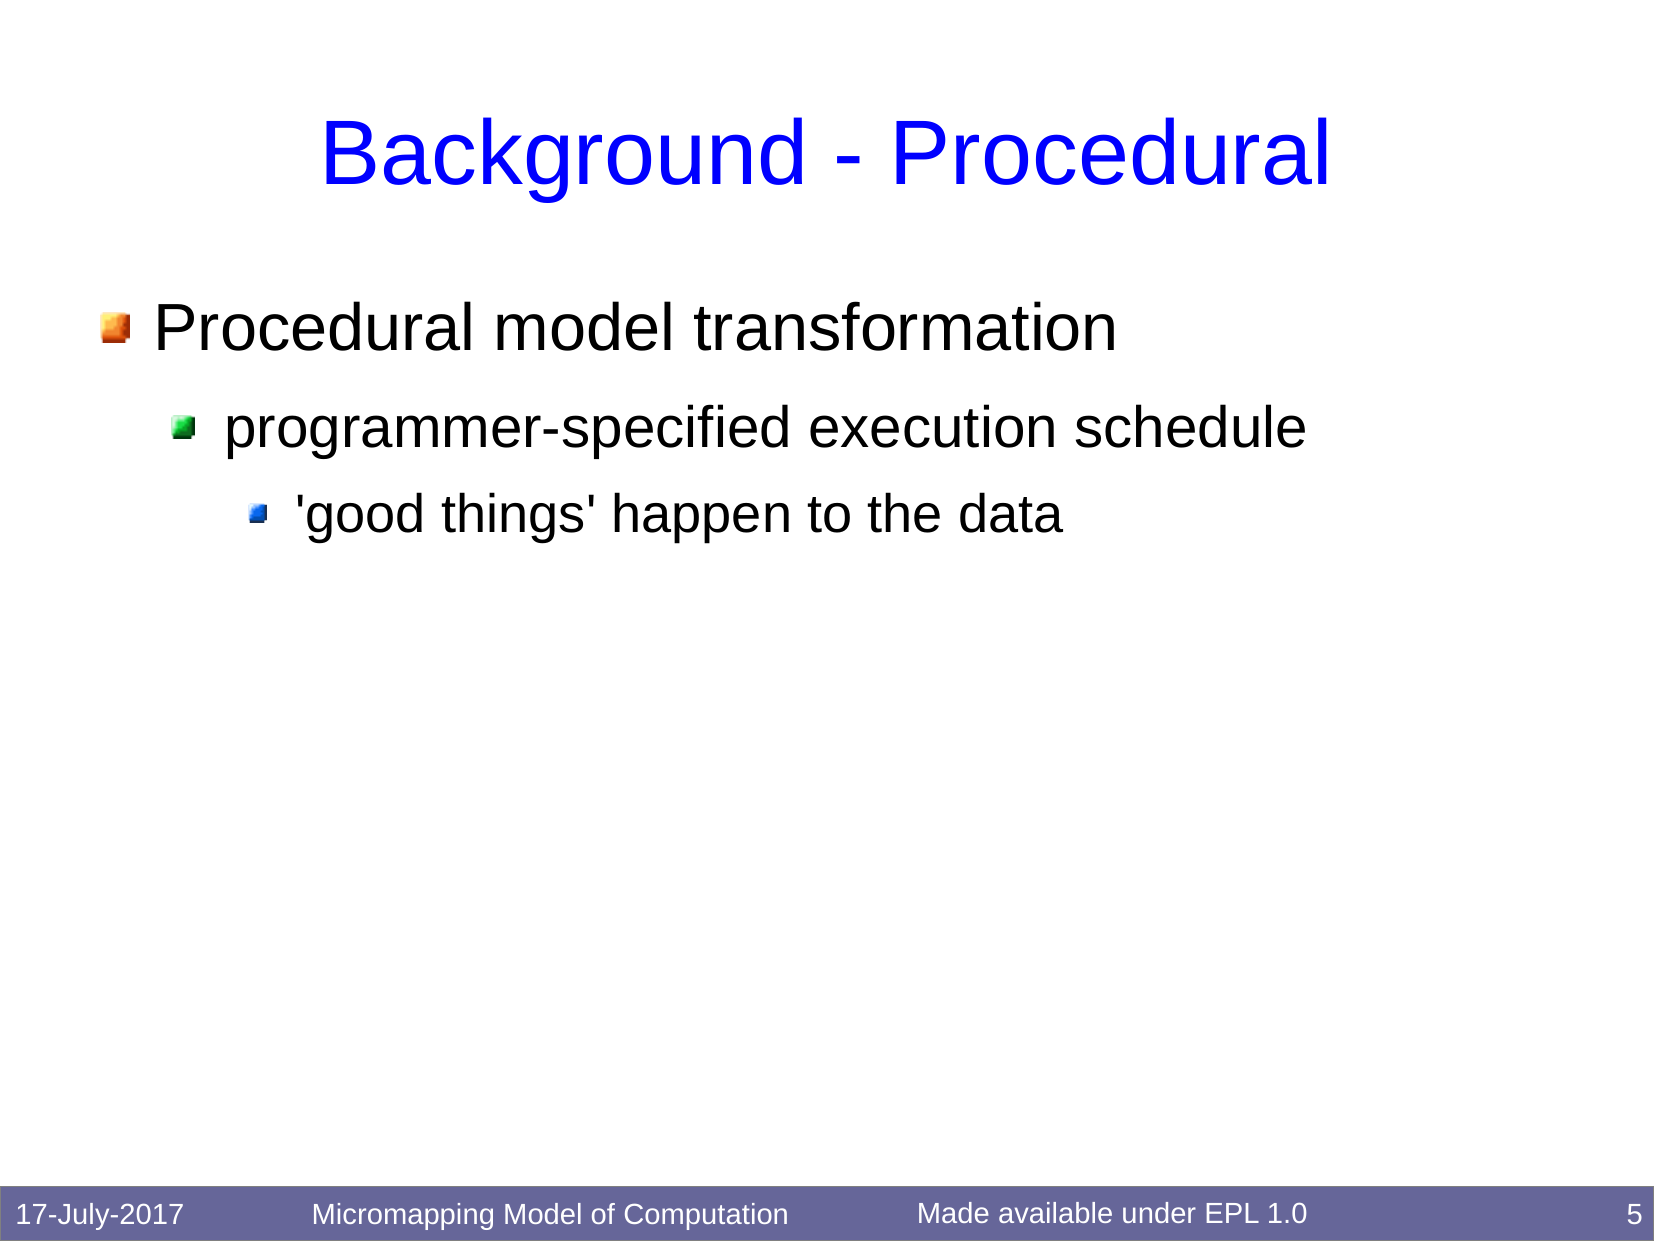

# Background - Procedural
Procedural model transformation
programmer-specified execution schedule
'good things' happen to the data
17-July-2017
Micromapping Model of Computation
5